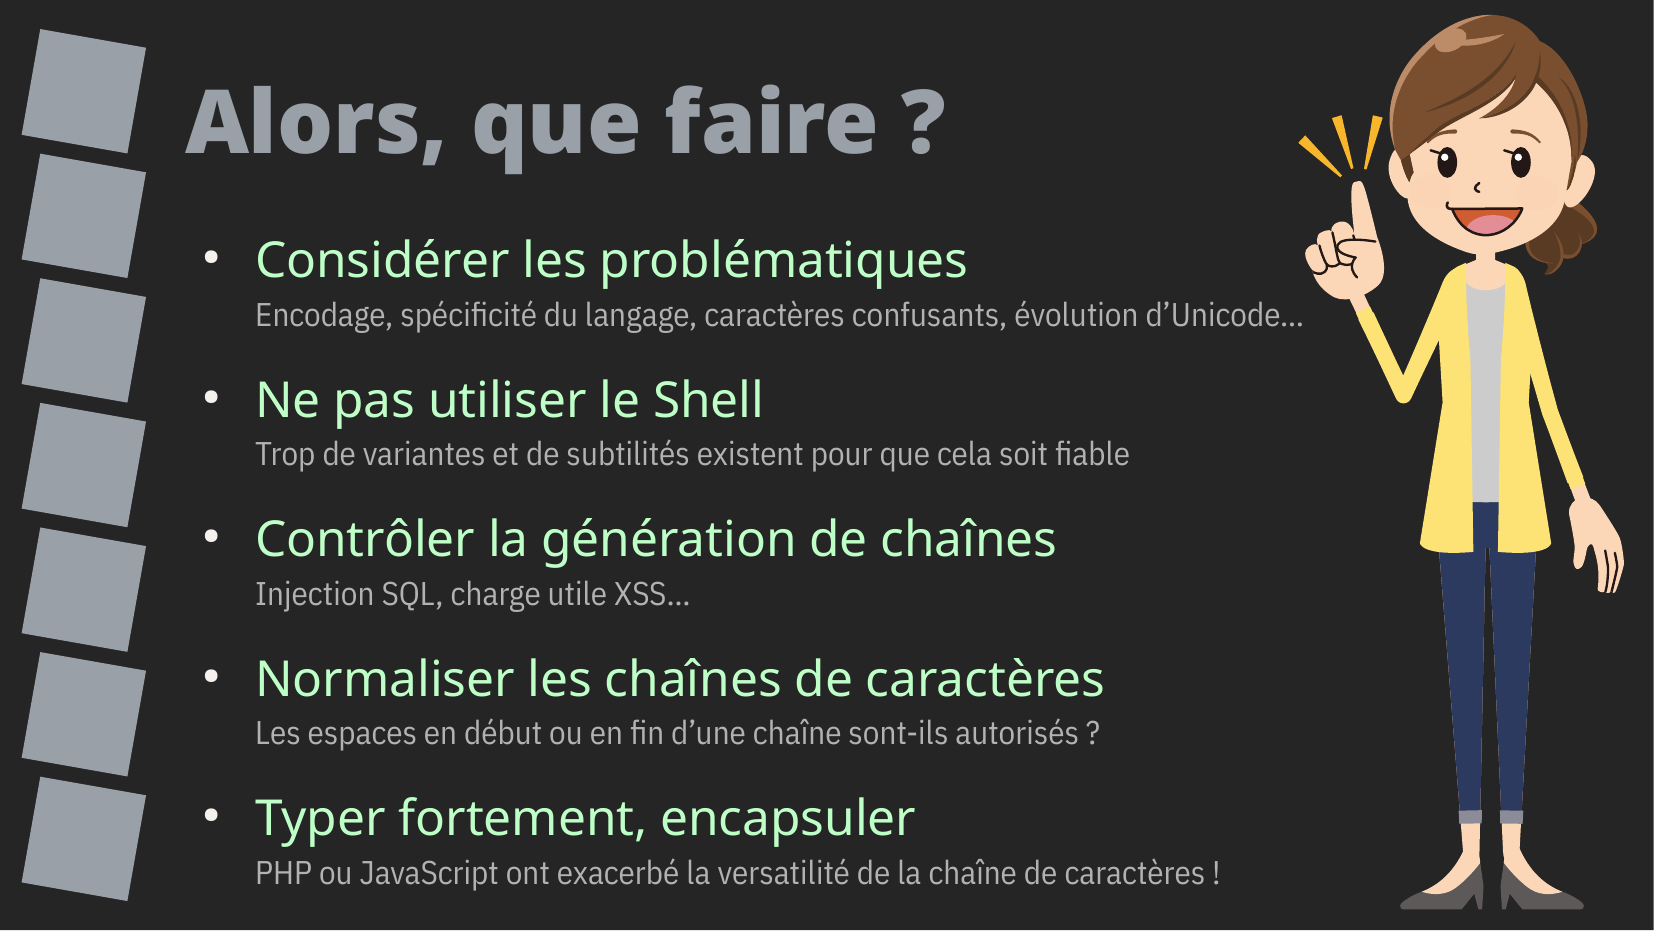

# Alors, que faire ?
Considérer les problématiques
Encodage, spécificité du langage, caractères confusants, évolution d’Unicode…
Ne pas utiliser le Shell
Trop de variantes et de subtilités existent pour que cela soit fiable
Contrôler la génération de chaînes
Injection SQL, charge utile XSS…
Normaliser les chaînes de caractères
Les espaces en début ou en fin d’une chaîne sont-ils autorisés ?
Typer fortement, encapsuler
PHP ou JavaScript ont exacerbé la versatilité de la chaîne de caractères !